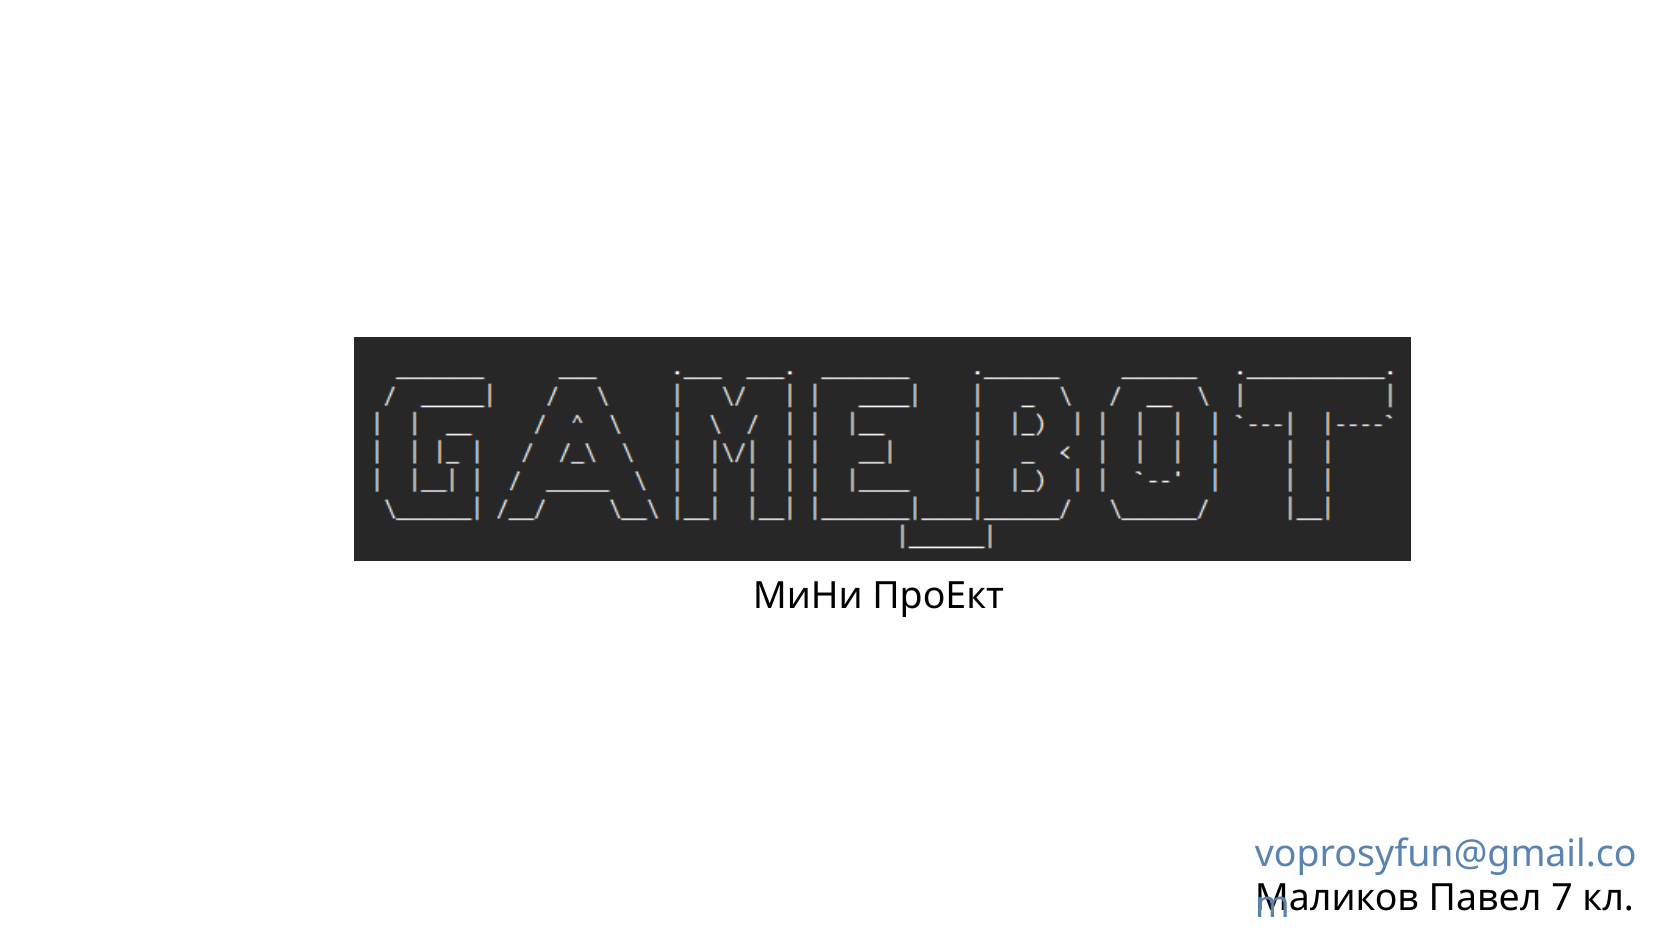

МиНи ПроЕкт
voprosyfun@gmail.com
Маликов Павел 7 кл.